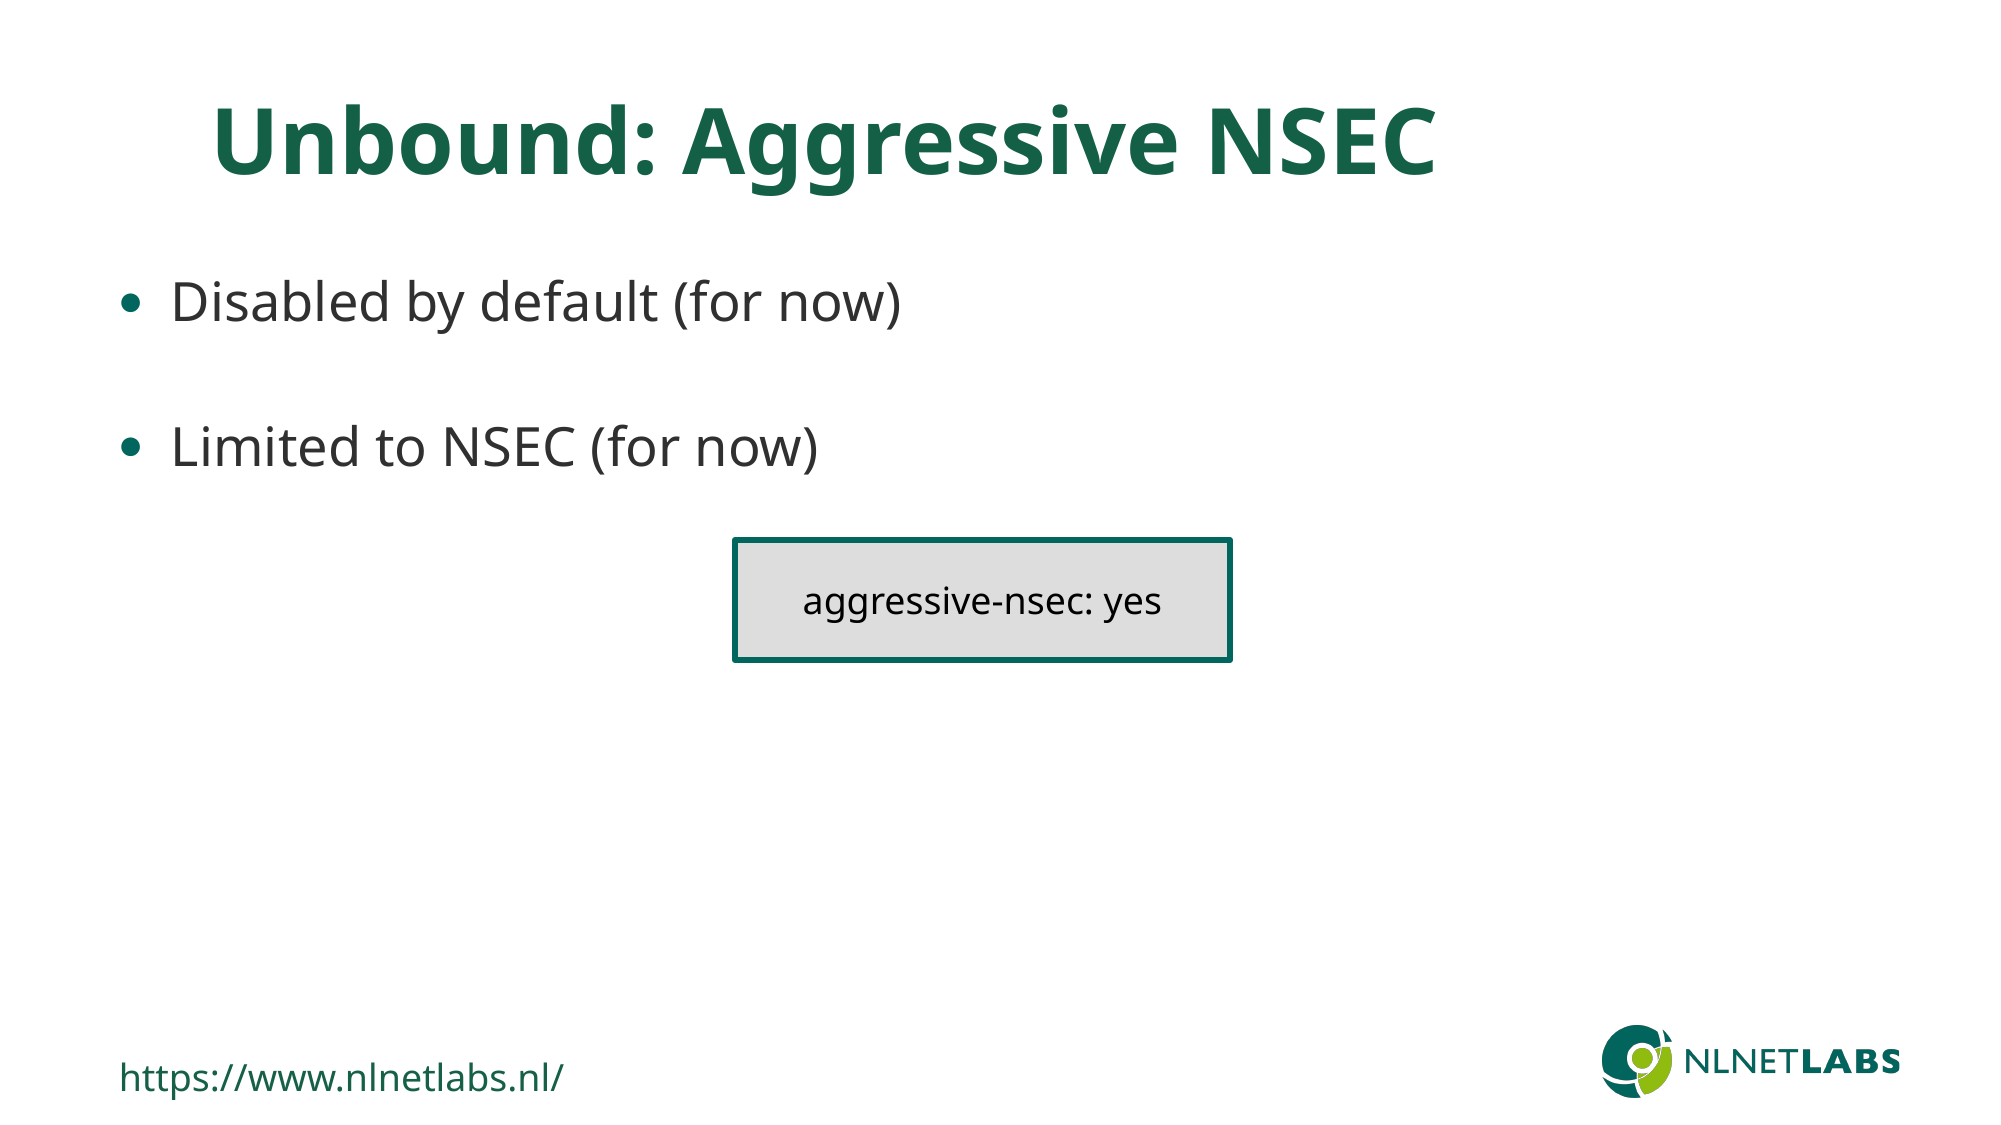

# Unbound: Aggressive NSEC
Disabled by default (for now)
Limited to NSEC (for now)
aggressive-nsec: yes